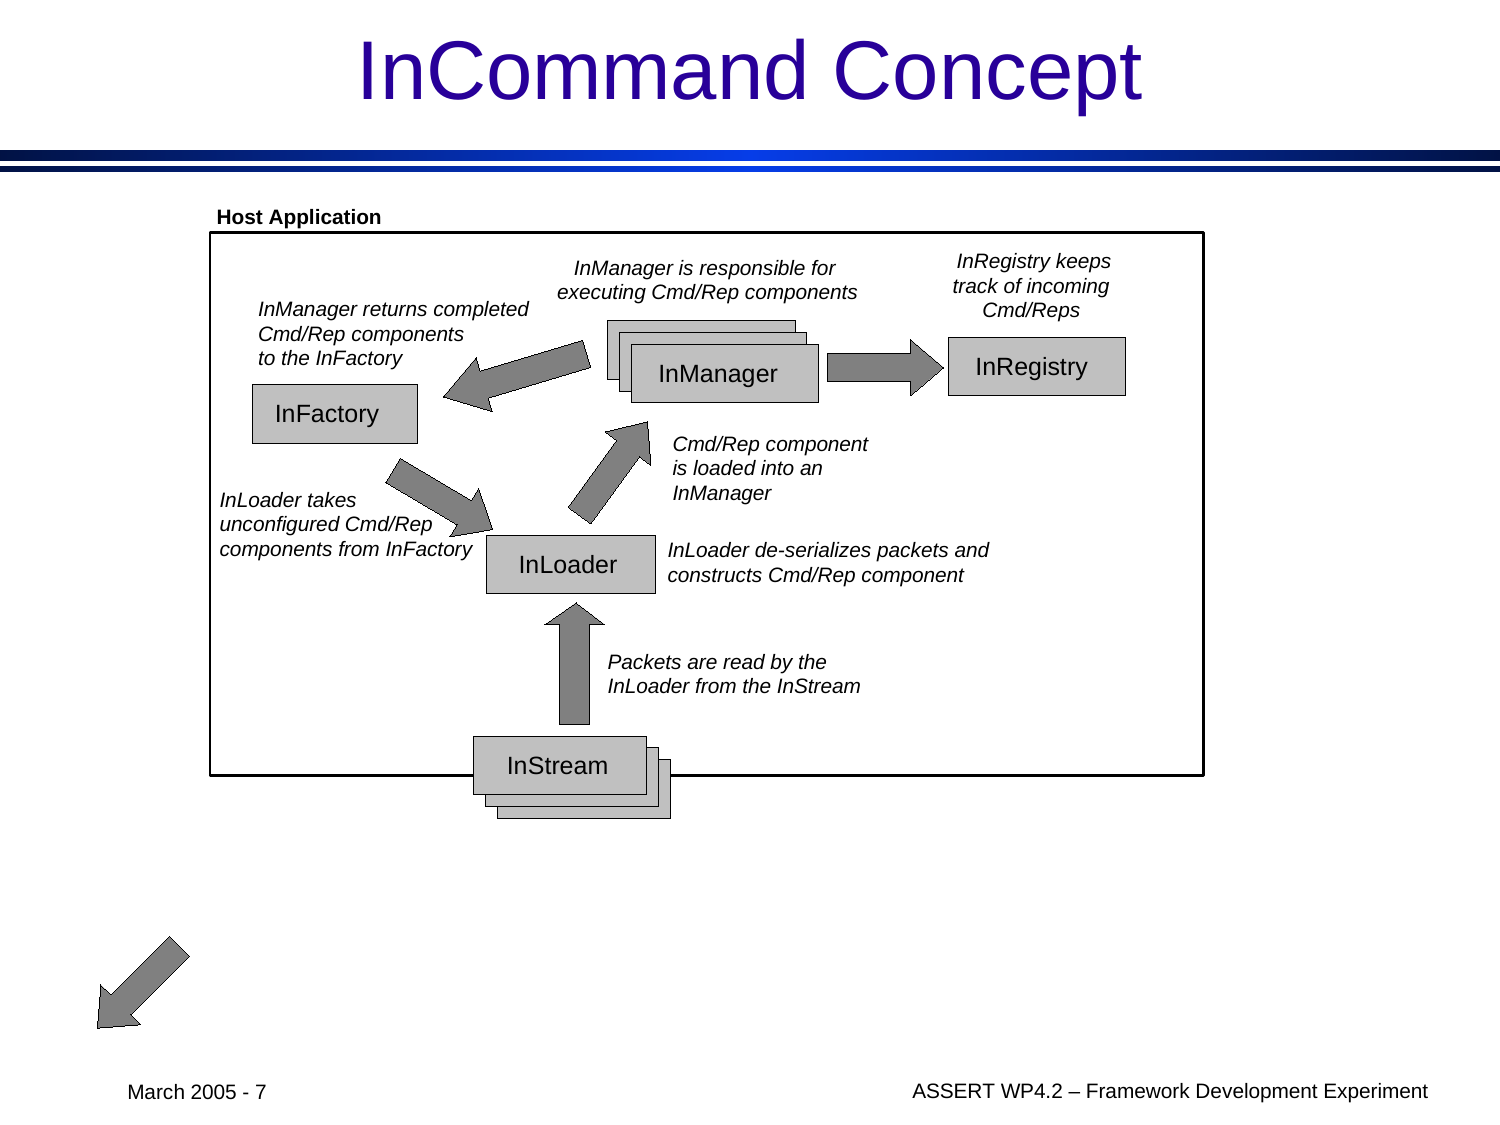

# InCommand Concept
Host Application
InRegistry keeps
track of incoming
Cmd/Reps
InManager is responsible for
executing Cmd/Rep components
InManager returns completed
Cmd/Rep components
to the InFactory
InRegistry
InManager
InFactory
Cmd/Rep component
is loaded into an
InManager
InLoader takes
unconfigured Cmd/Rep
components from InFactory
InLoader de-serializes packets and
constructs Cmd/Rep component
InLoader
Packets are read by the
InLoader from the InStream
InStream